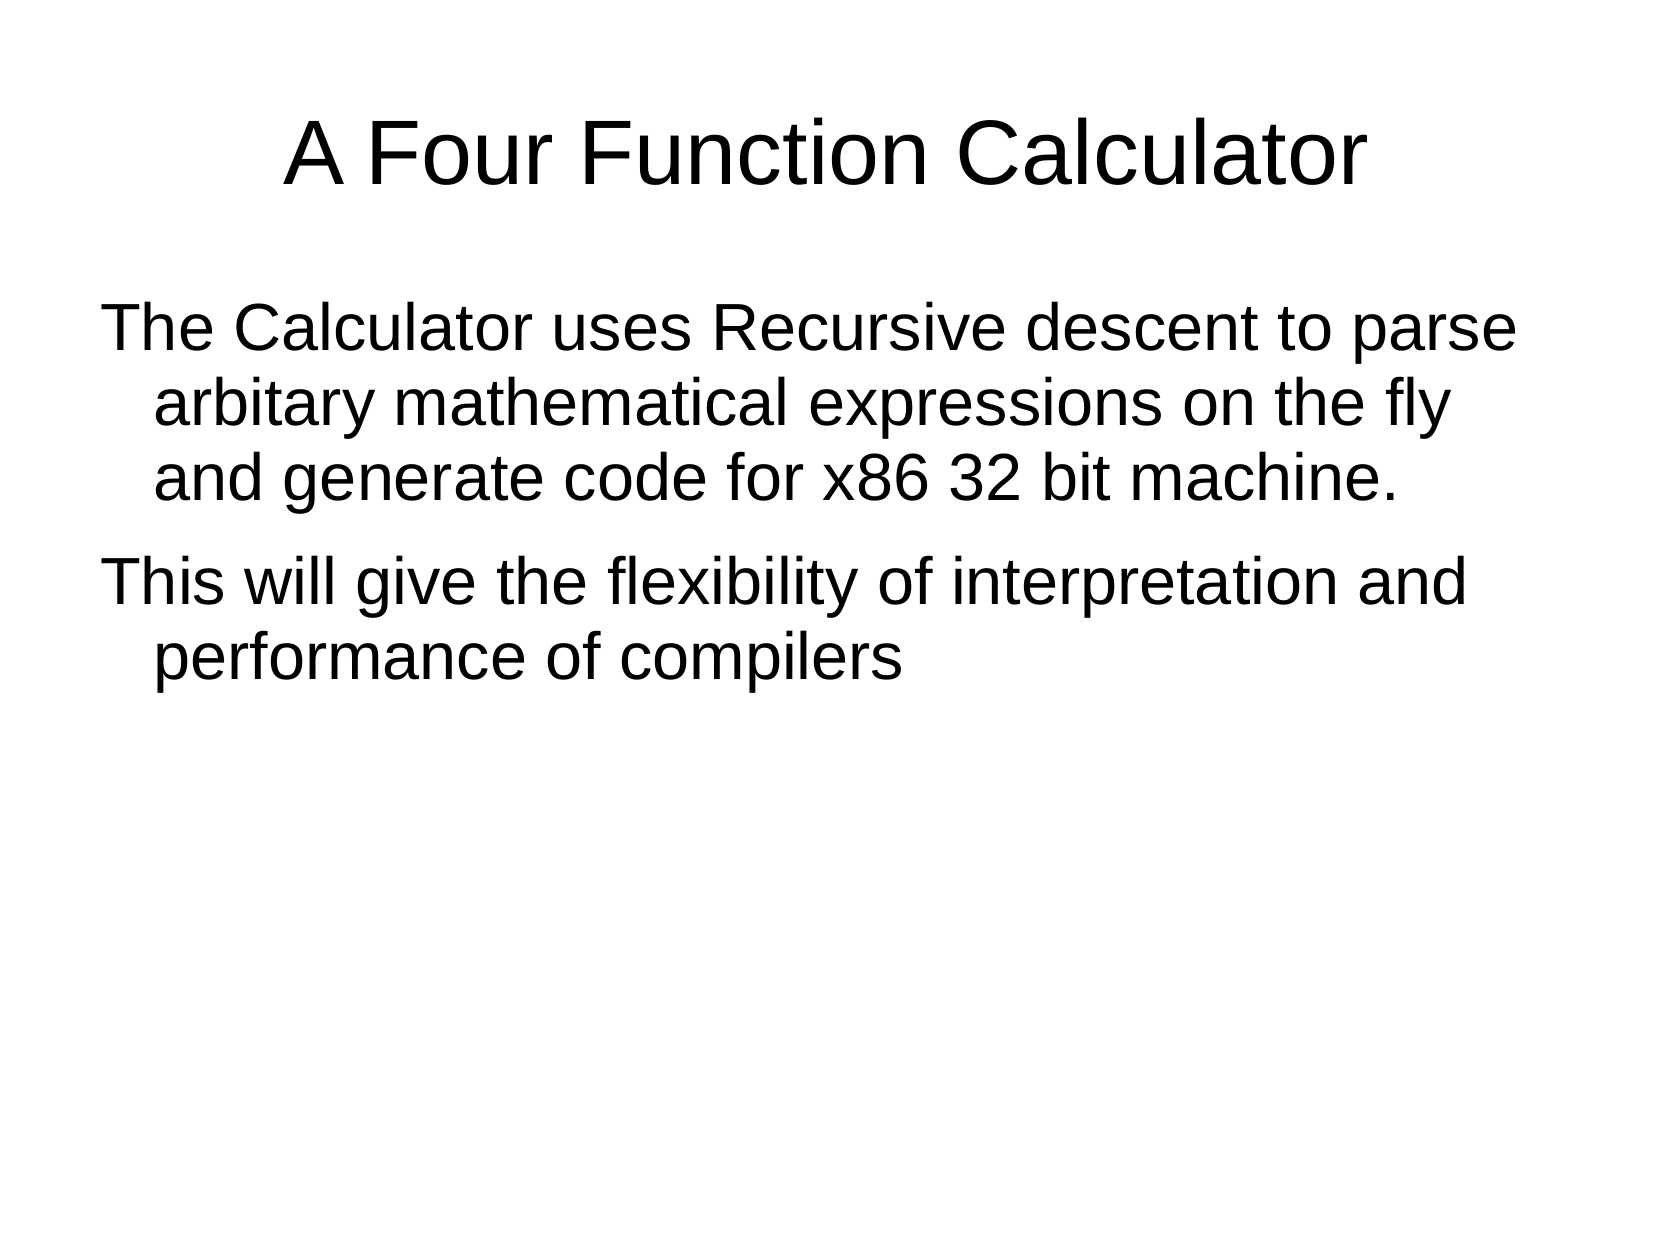

# A Four Function Calculator
The Calculator uses Recursive descent to parse arbitary mathematical expressions on the fly and generate code for x86 32 bit machine.
This will give the flexibility of interpretation and performance of compilers